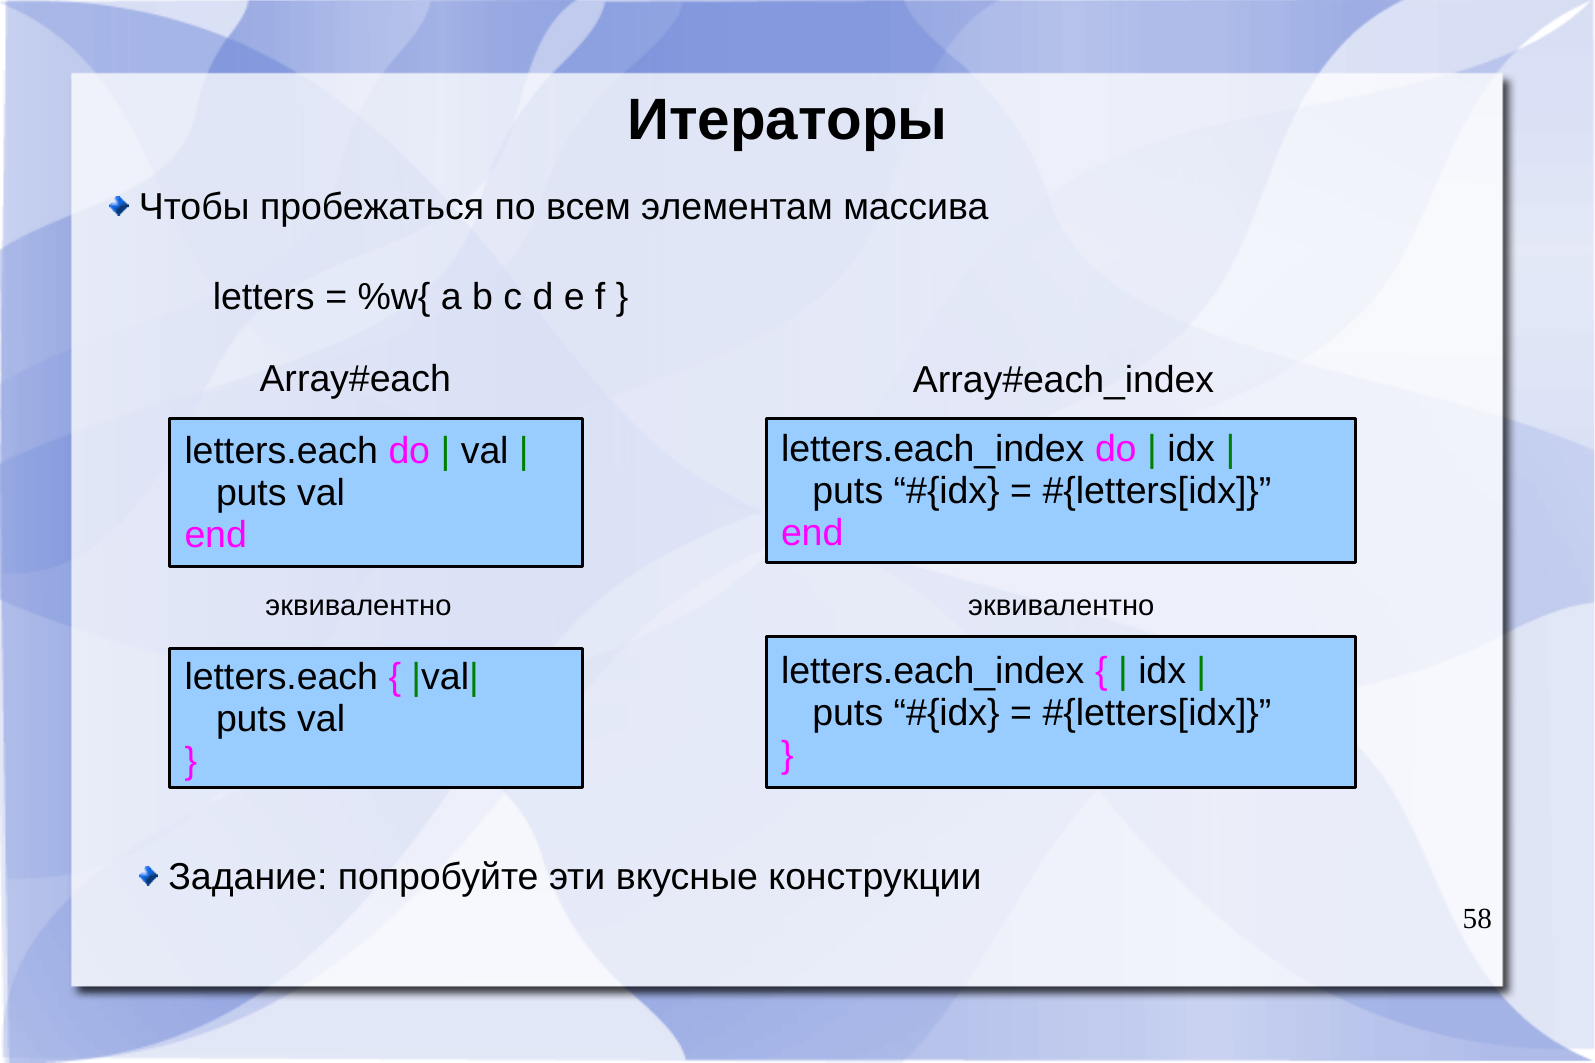

# Итераторы
 Чтобы пробежаться по всем элементам массива
letters = %w{ a b c d e f }
Array#each
Array#each_index
letters.each do | val |
 puts val
end
letters.each_index do | idx |
 puts “#{idx} = #{letters[idx]}”
end
эквивалентно
эквивалентно
letters.each_index { | idx |
 puts “#{idx} = #{letters[idx]}”
}
letters.each { |val|
 puts val
}
 Задание: попробуйте эти вкусные конструкции
58